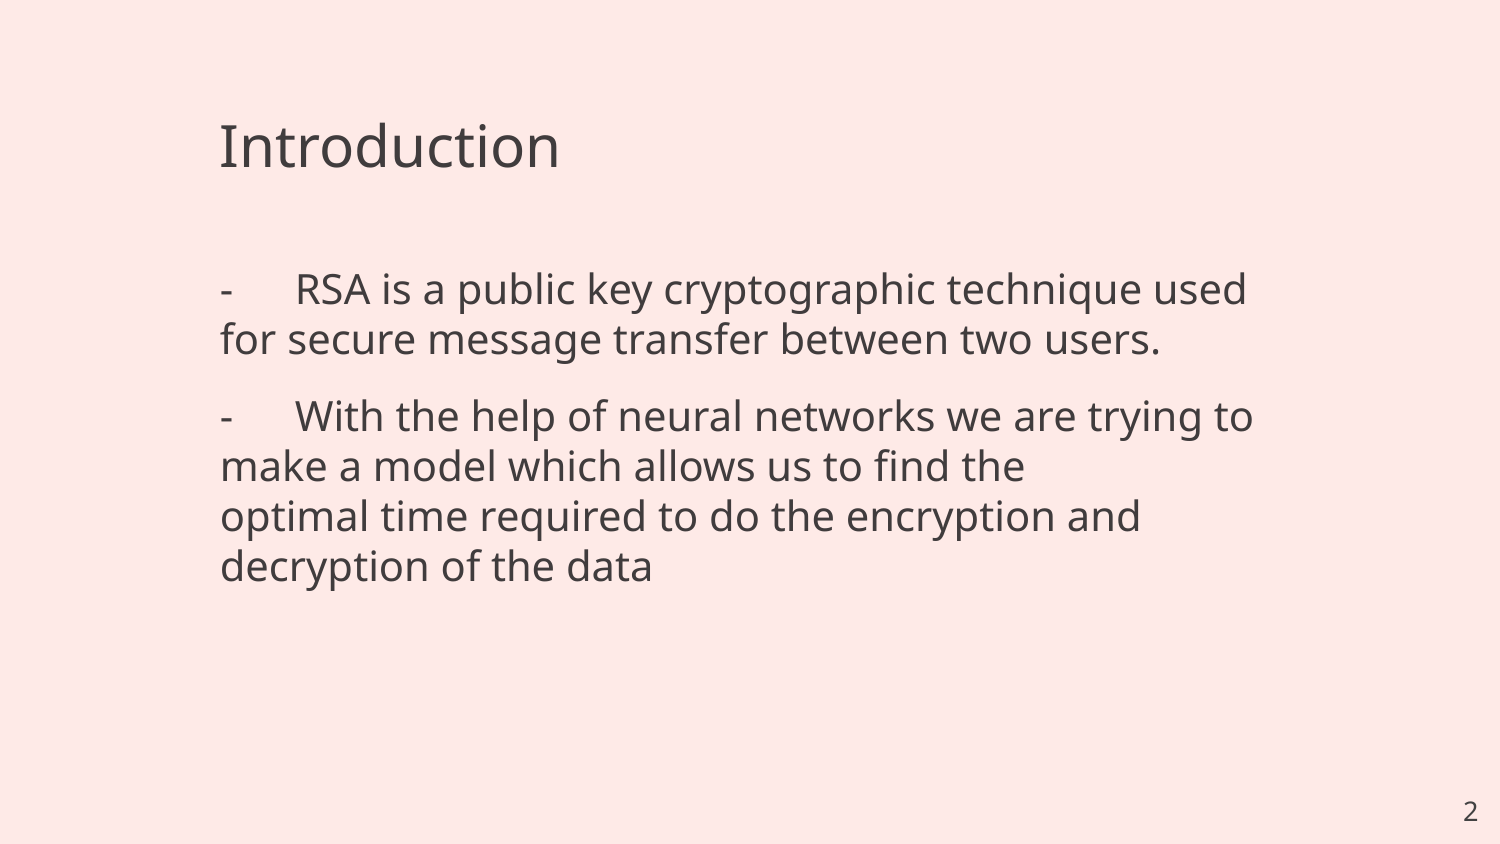

Introduction
- 	RSA is a public key cryptographic technique used 		for secure message transfer between two users.
-	With the help of neural networks we are trying to 		make a model which allows us to find the 			optimal time required to do the encryption and 		decryption of the data